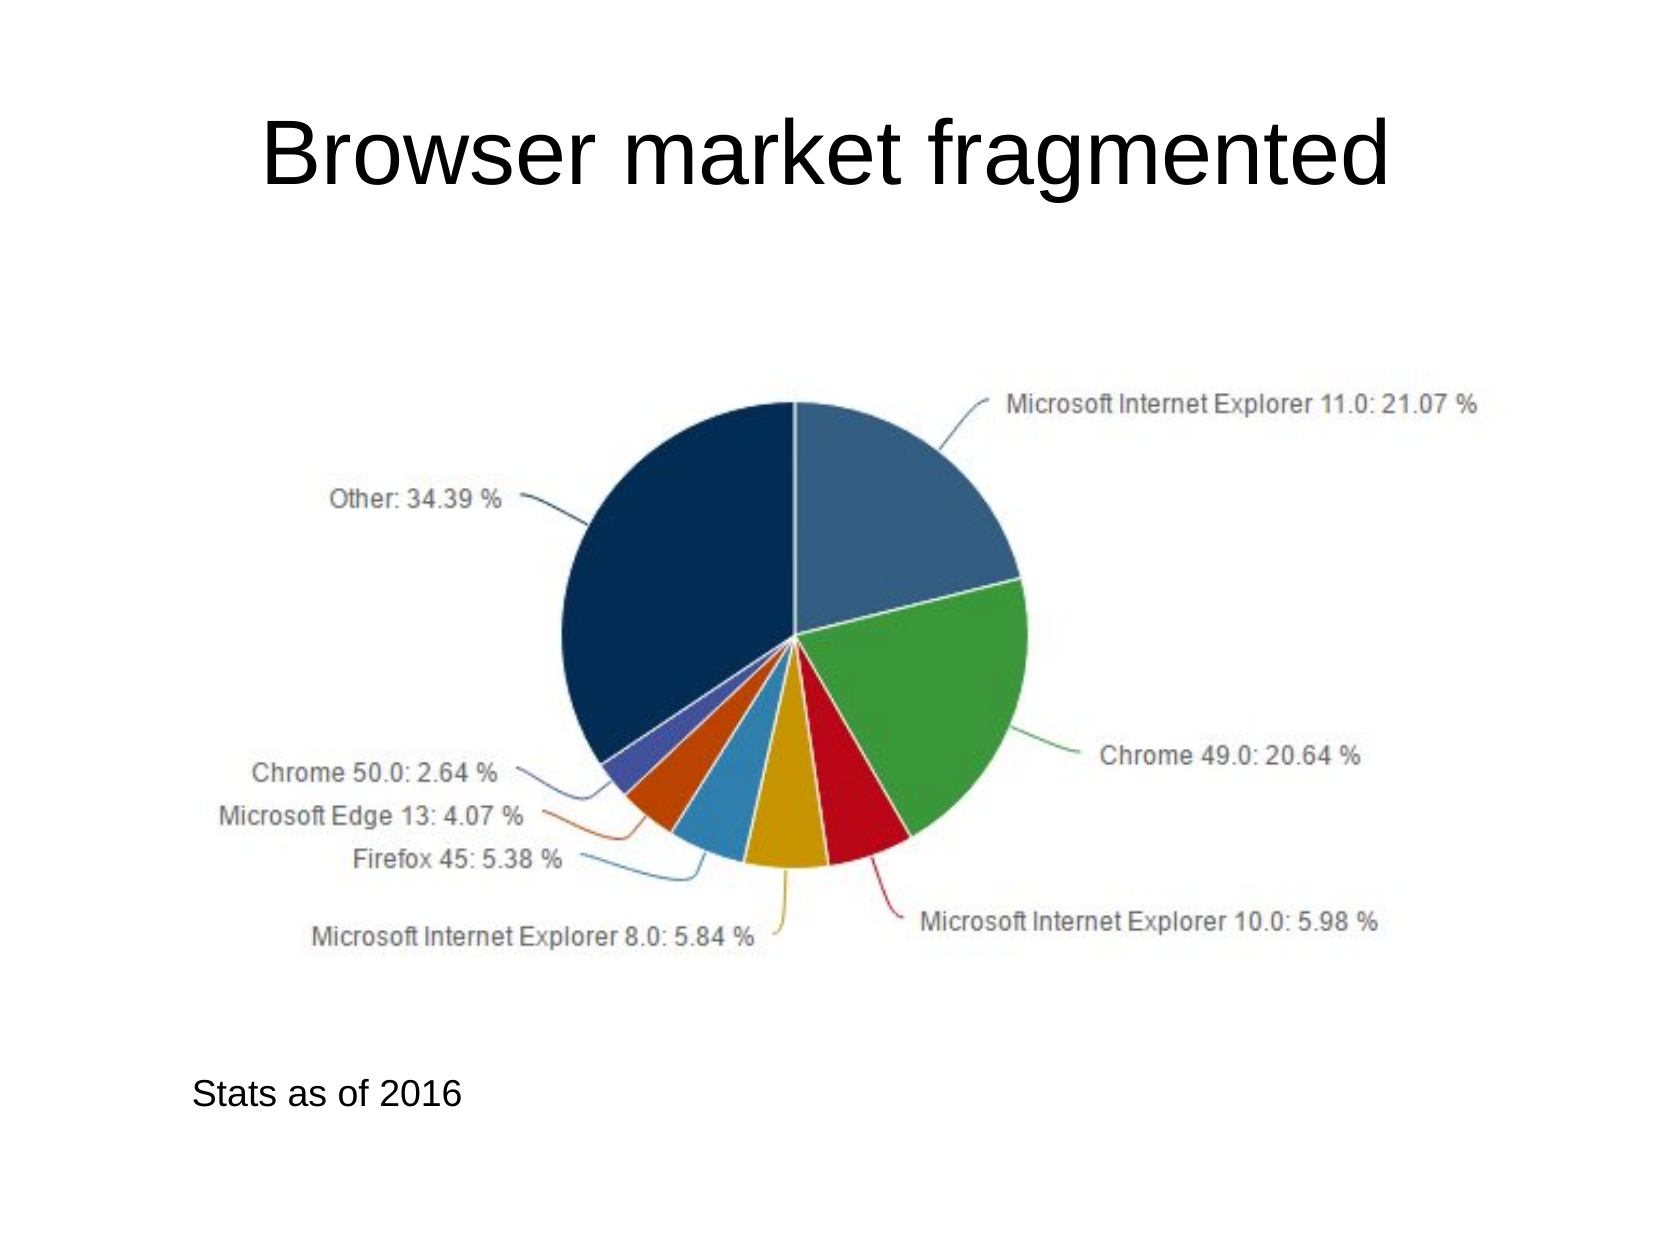

# Browser market fragmented
Stats as of 2016